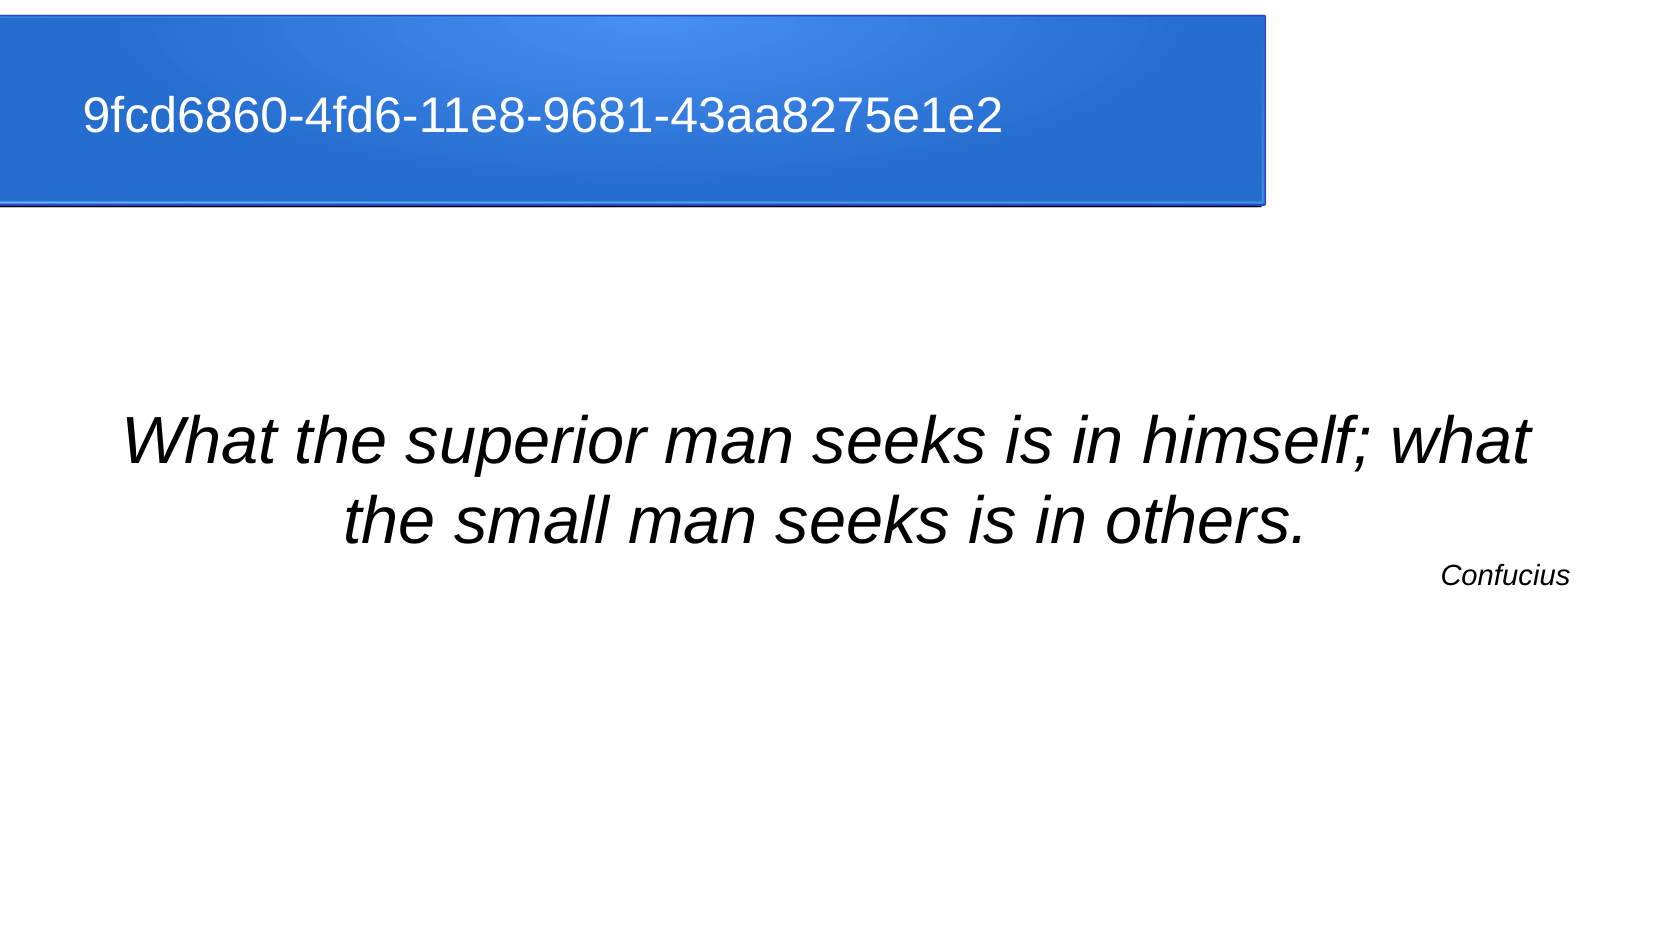

9fcd6860-4fd6-11e8-9681-43aa8275e1e2
What the superior man seeks is in himself; what the small man seeks is in others.
Confucius